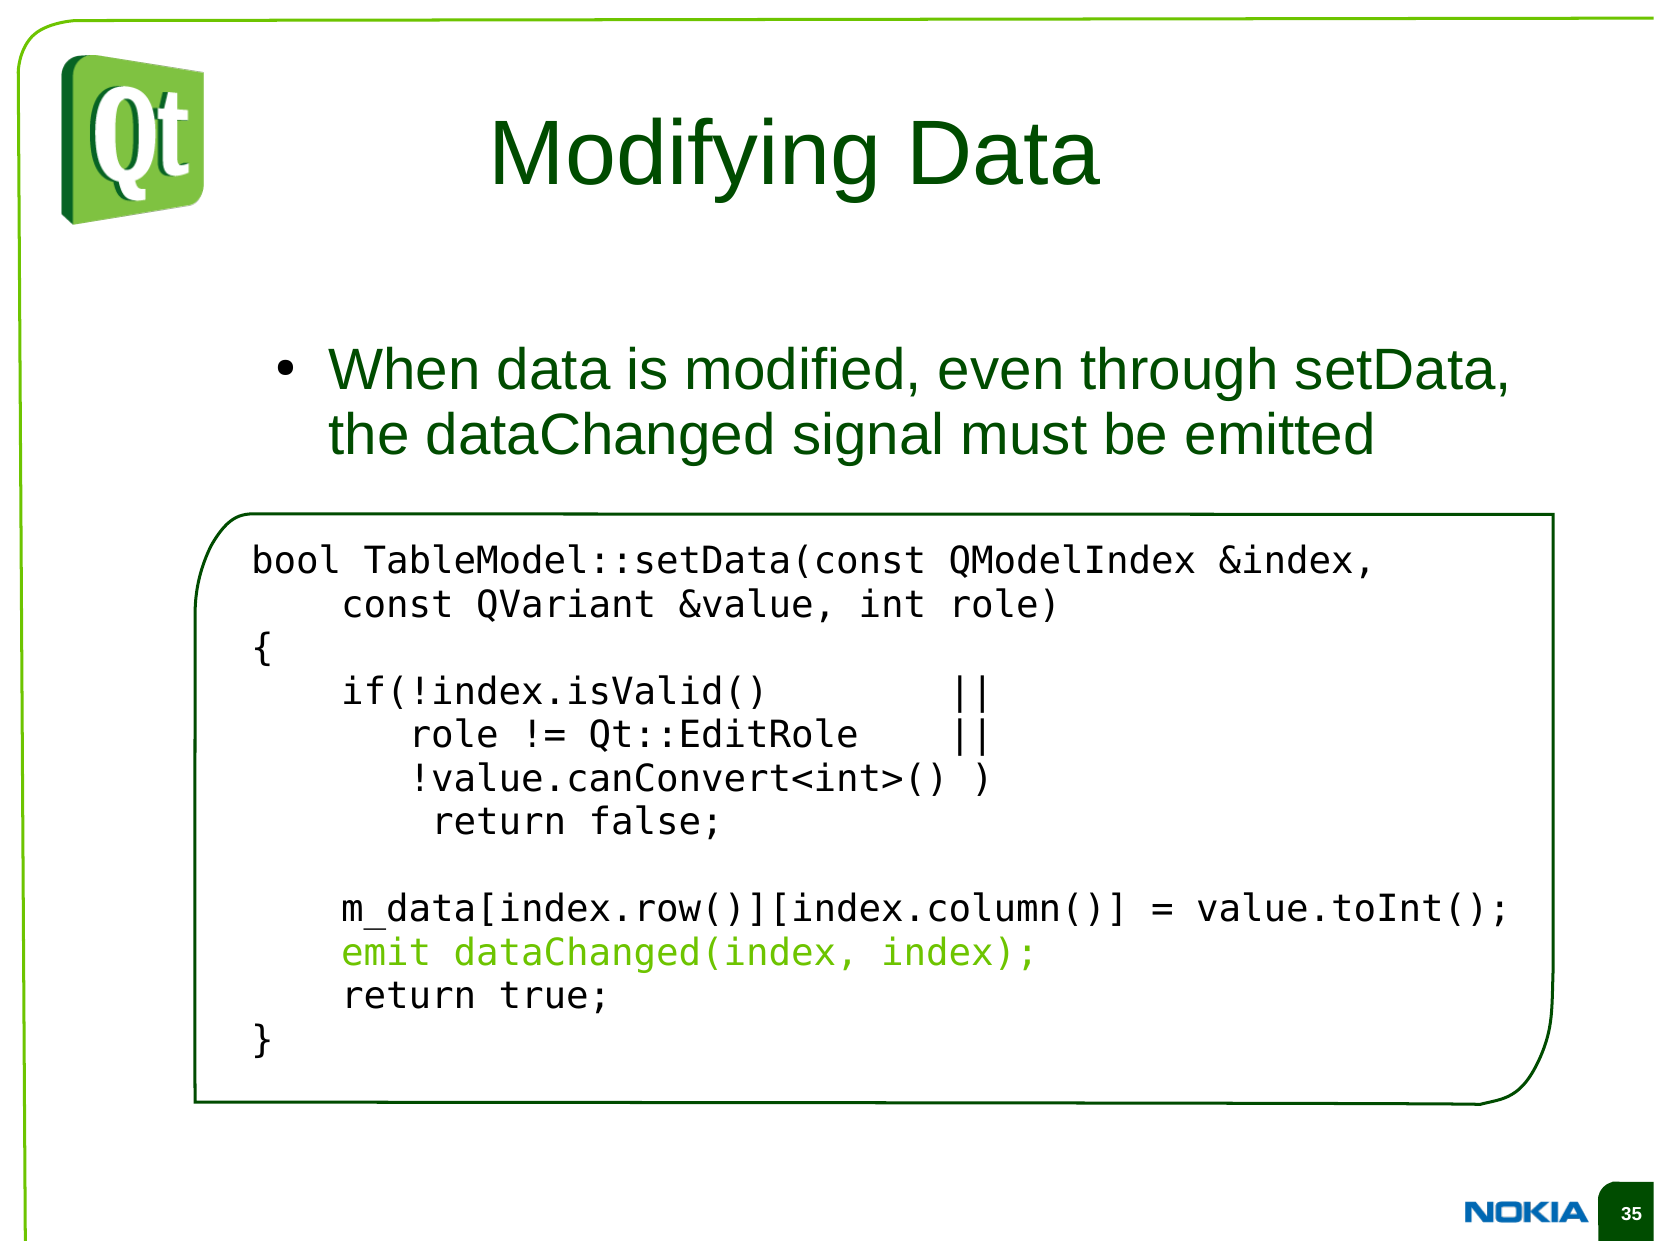

# Modifying Data
When data is modified, even through setData, the dataChanged signal must be emitted
bool TableModel::setData(const QModelIndex &index,
 const QVariant &value, int role)
{
 if(!index.isValid() ||
 role != Qt::EditRole ||
 !value.canConvert<int>() )
 return false;
 m_data[index.row()][index.column()] = value.toInt();
 emit dataChanged(index, index);
 return true;
}